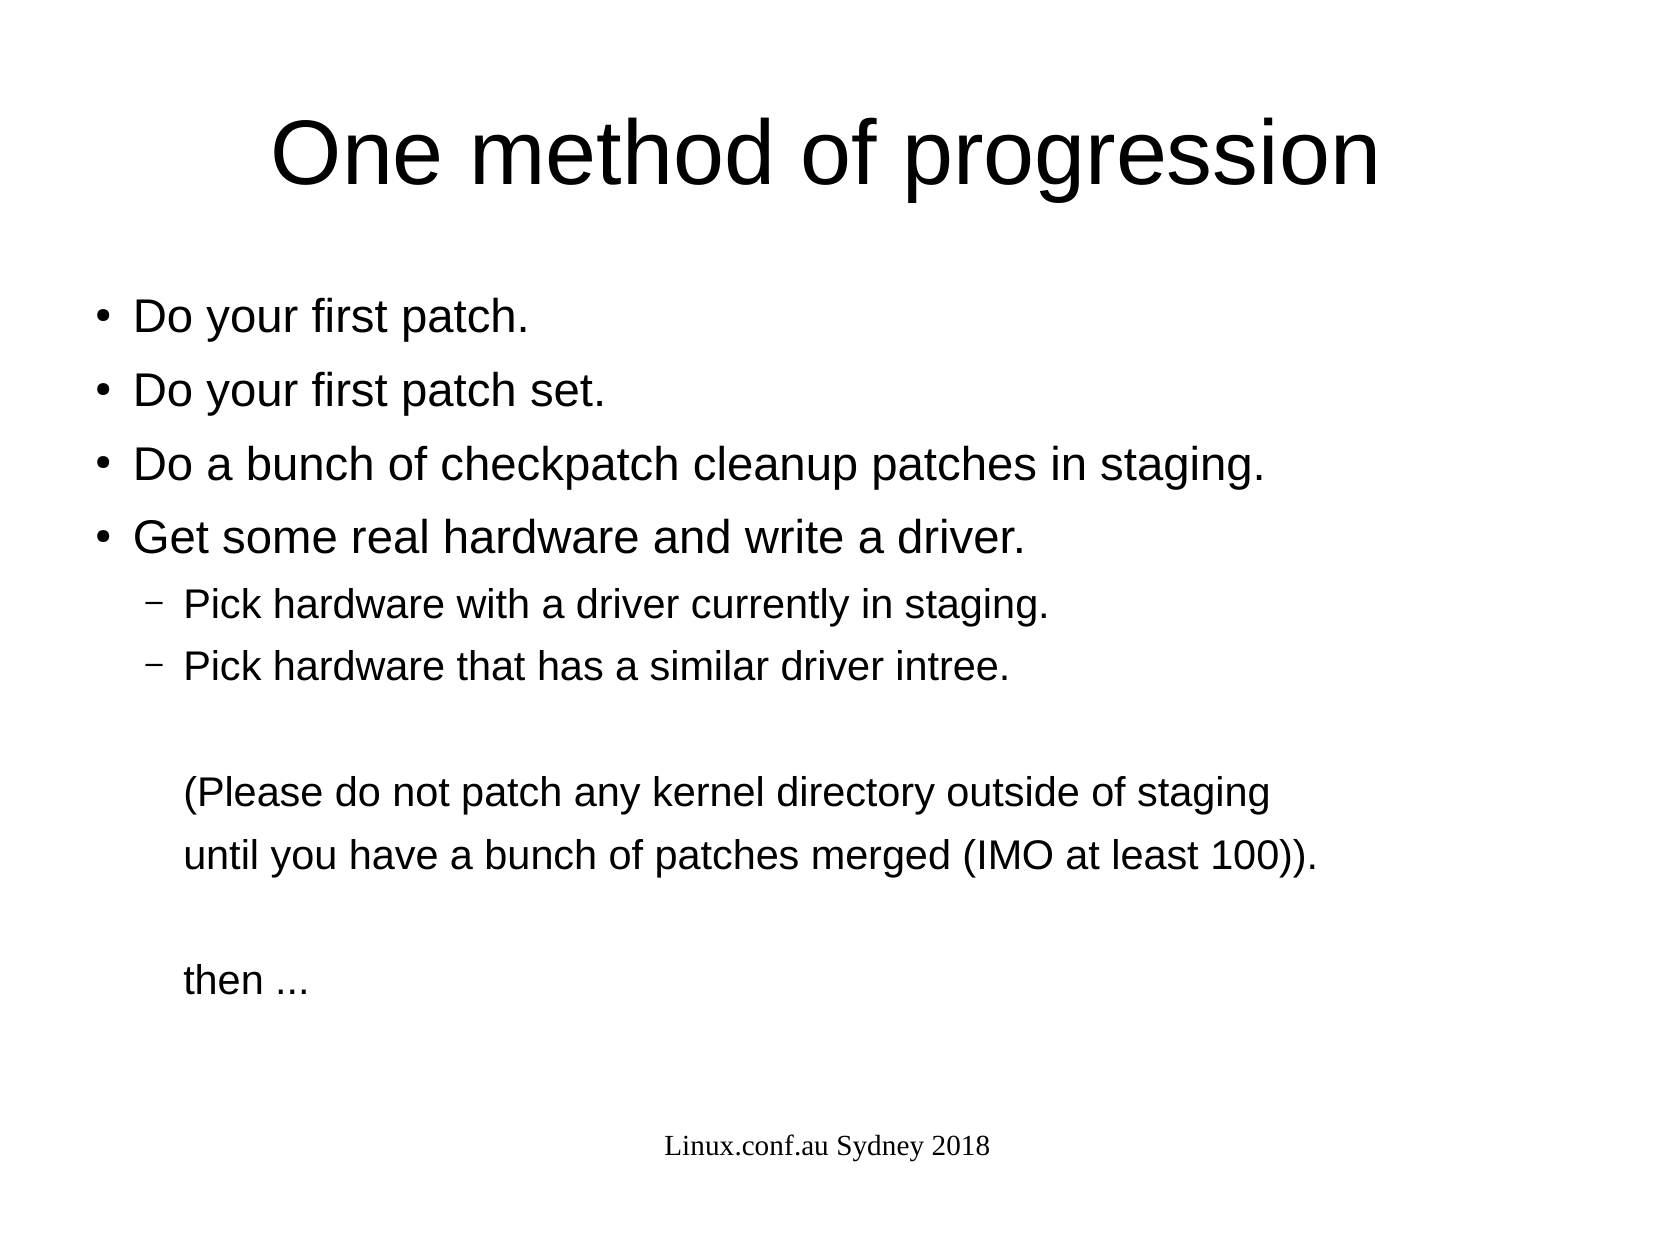

# One method of progression
Do your first patch.
Do your first patch set.
Do a bunch of checkpatch cleanup patches in staging.
Get some real hardware and write a driver.
Pick hardware with a driver currently in staging.
Pick hardware that has a similar driver intree.
(Please do not patch any kernel directory outside of staging
until you have a bunch of patches merged (IMO at least 100)).
then ...
Linux.conf.au Sydney 2018